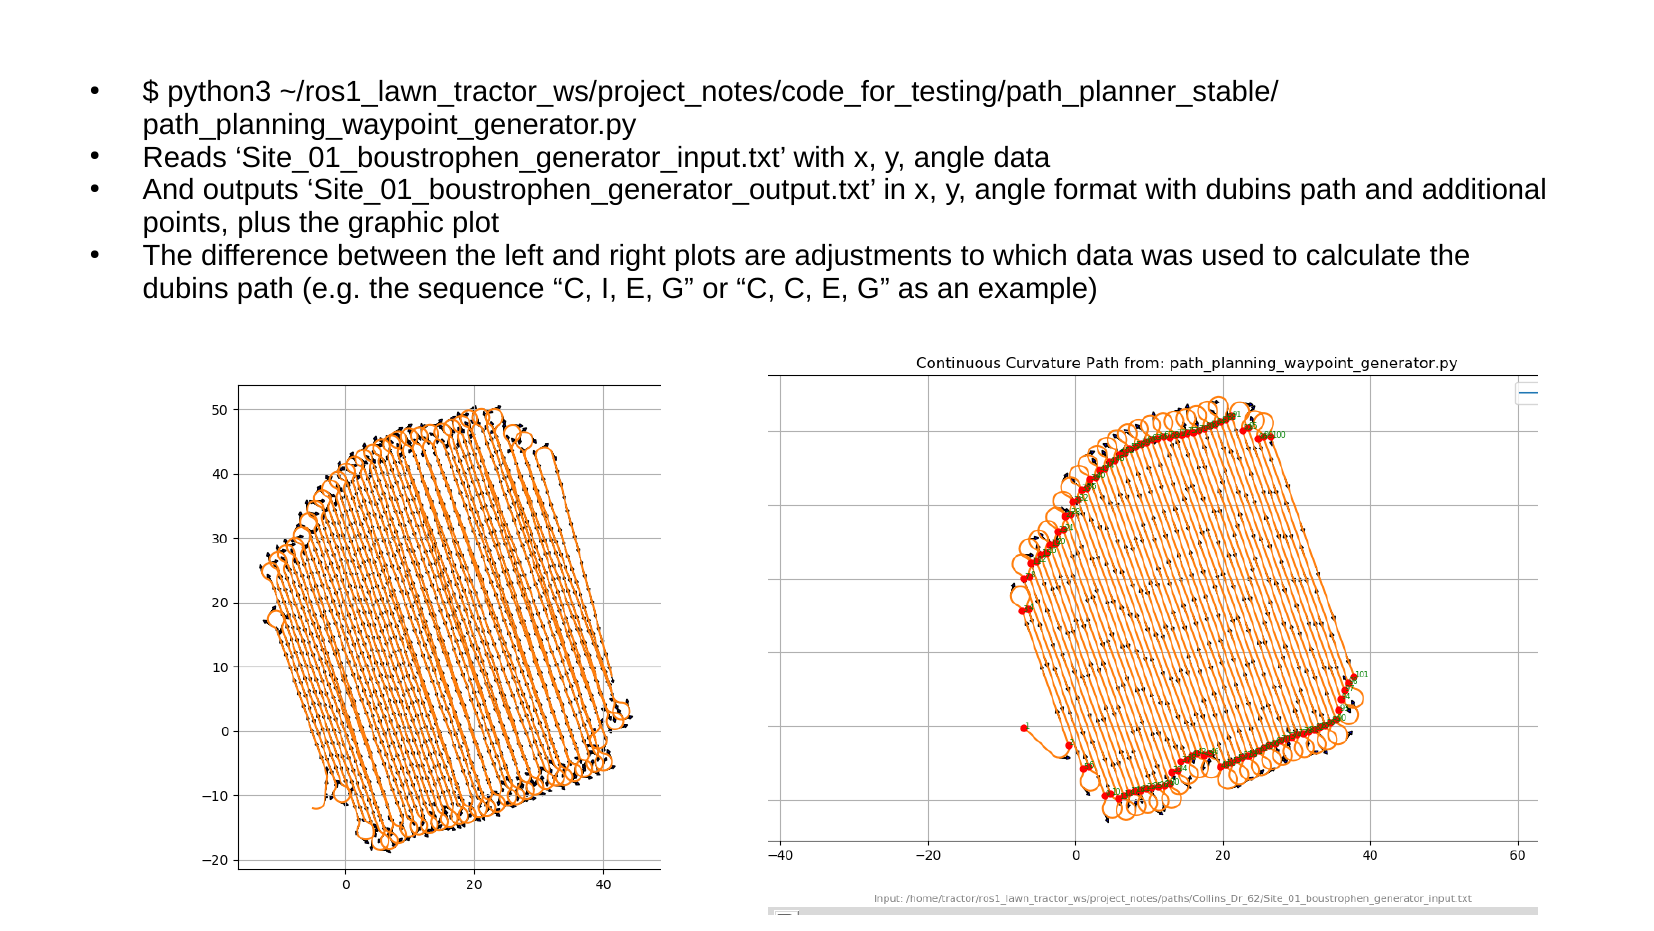

# $ python3 ~/ros1_lawn_tractor_ws/project_notes/code_for_testing/path_planner_stable/path_planning_waypoint_generator.py
Reads ‘Site_01_boustrophen_generator_input.txt’ with x, y, angle data
And outputs ‘Site_01_boustrophen_generator_output.txt’ in x, y, angle format with dubins path and additional points, plus the graphic plot
The difference between the left and right plots are adjustments to which data was used to calculate the dubins path (e.g. the sequence “C, I, E, G” or “C, C, E, G” as an example)